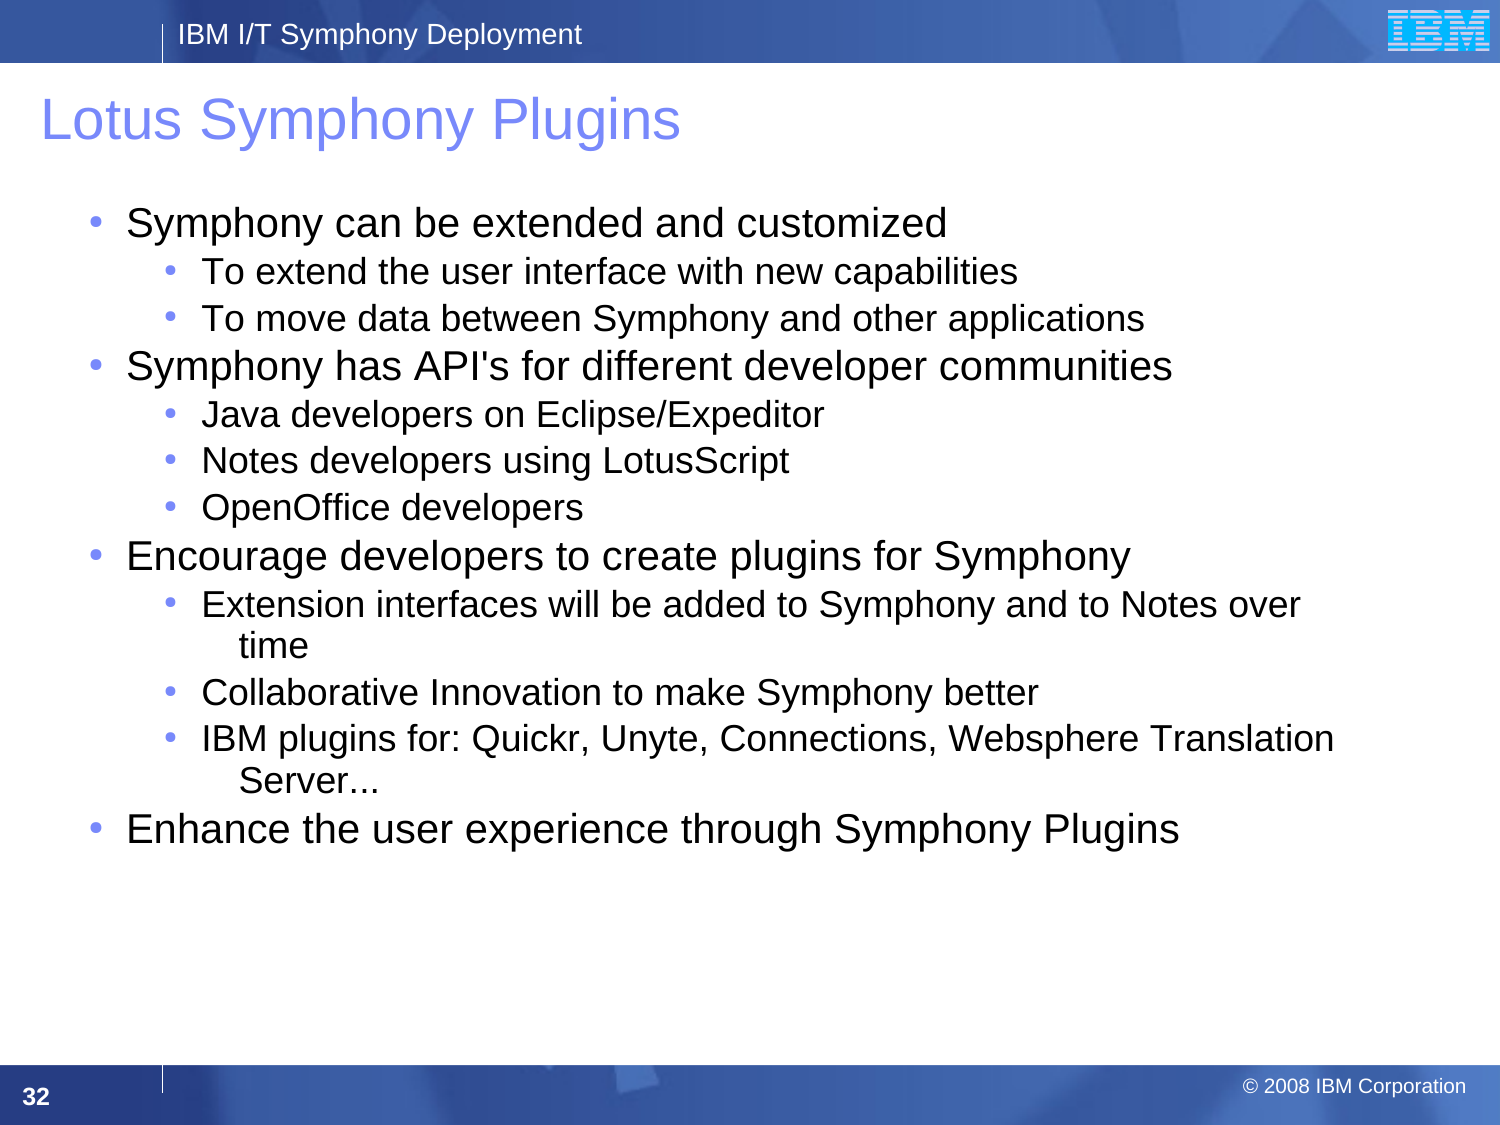

# Lotus Symphony Plugins
Symphony can be extended and customized
To extend the user interface with new capabilities
To move data between Symphony and other applications
Symphony has API's for different developer communities
Java developers on Eclipse/Expeditor
Notes developers using LotusScript
OpenOffice developers
Encourage developers to create plugins for Symphony
Extension interfaces will be added to Symphony and to Notes over time
Collaborative Innovation to make Symphony better
IBM plugins for: Quickr, Unyte, Connections, Websphere Translation Server...
Enhance the user experience through Symphony Plugins